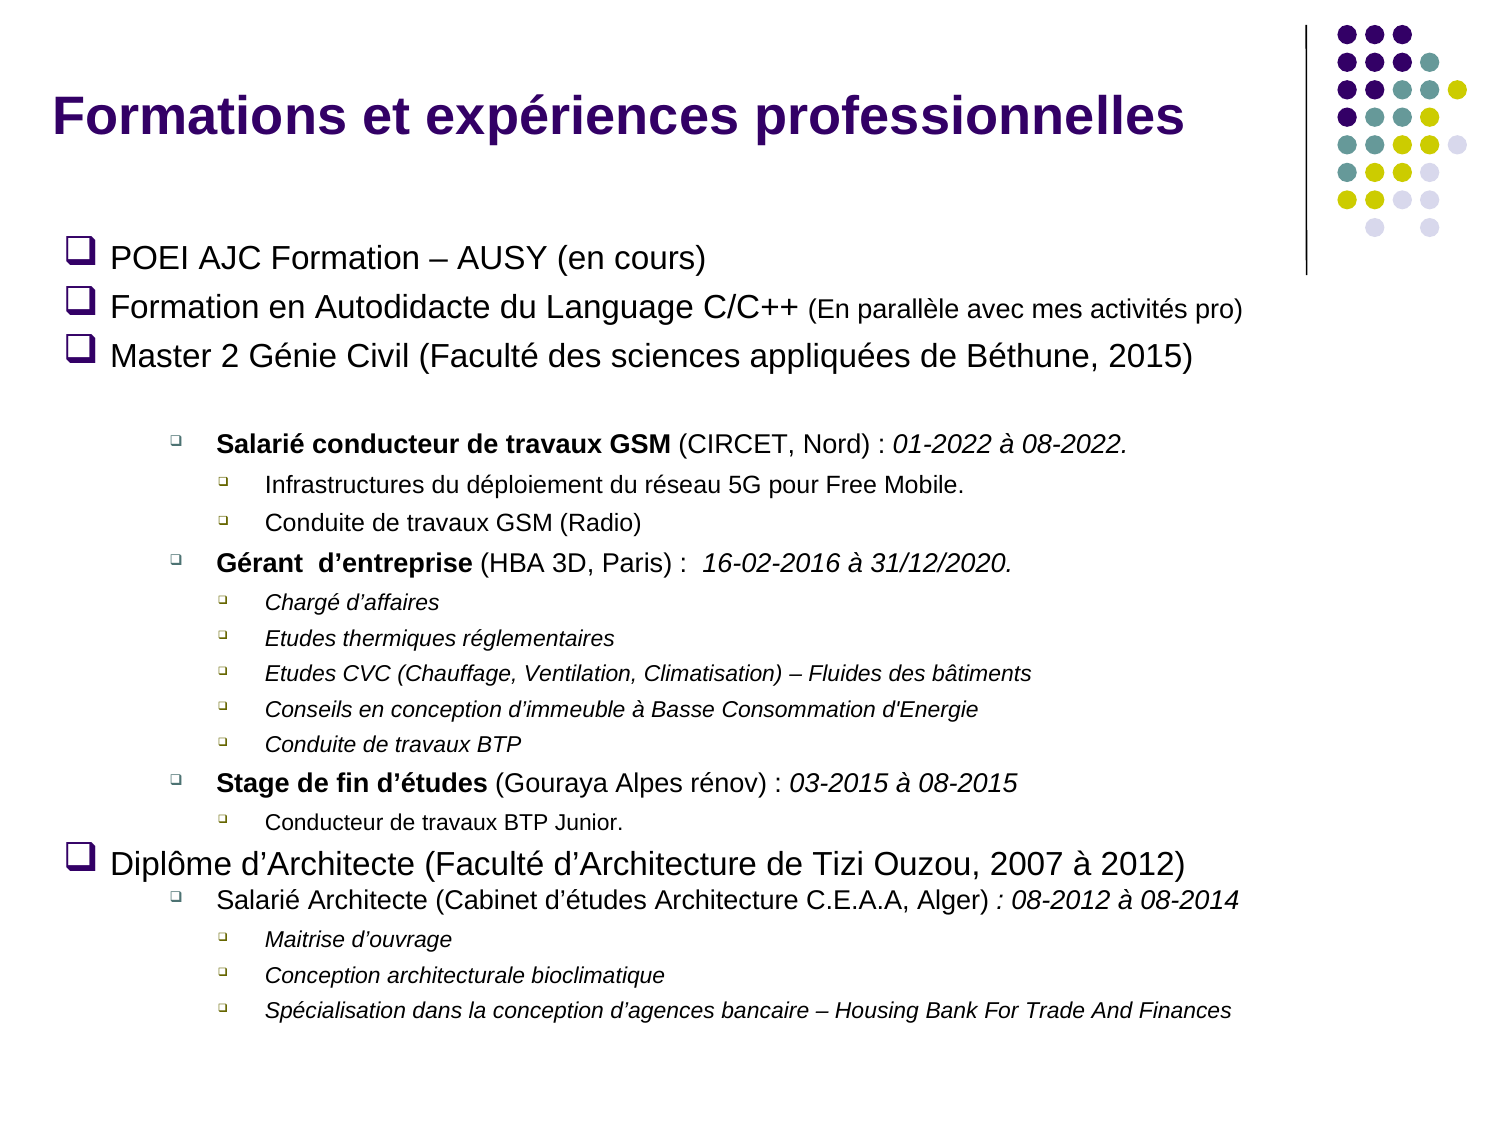

Formations et expériences professionnelles
POEI AJC Formation – AUSY (en cours)
Formation en Autodidacte du Language C/C++ (En parallèle avec mes activités pro)
Master 2 Génie Civil (Faculté des sciences appliquées de Béthune, 2015)
Salarié conducteur de travaux GSM (CIRCET, Nord) : 01-2022 à 08-2022.
Infrastructures du déploiement du réseau 5G pour Free Mobile.
Conduite de travaux GSM (Radio)
Gérant d’entreprise (HBA 3D, Paris) : 16-02-2016 à 31/12/2020.
Chargé d’affaires
Etudes thermiques réglementaires
Etudes CVC (Chauffage, Ventilation, Climatisation) – Fluides des bâtiments
Conseils en conception d’immeuble à Basse Consommation d'Energie
Conduite de travaux BTP
Stage de fin d’études (Gouraya Alpes rénov) : 03-2015 à 08-2015
Conducteur de travaux BTP Junior.
Diplôme d’Architecte (Faculté d’Architecture de Tizi Ouzou, 2007 à 2012)
Salarié Architecte (Cabinet d’études Architecture C.E.A.A, Alger) : 08-2012 à 08-2014
Maitrise d’ouvrage
Conception architecturale bioclimatique
Spécialisation dans la conception d’agences bancaire – Housing Bank For Trade And Finances